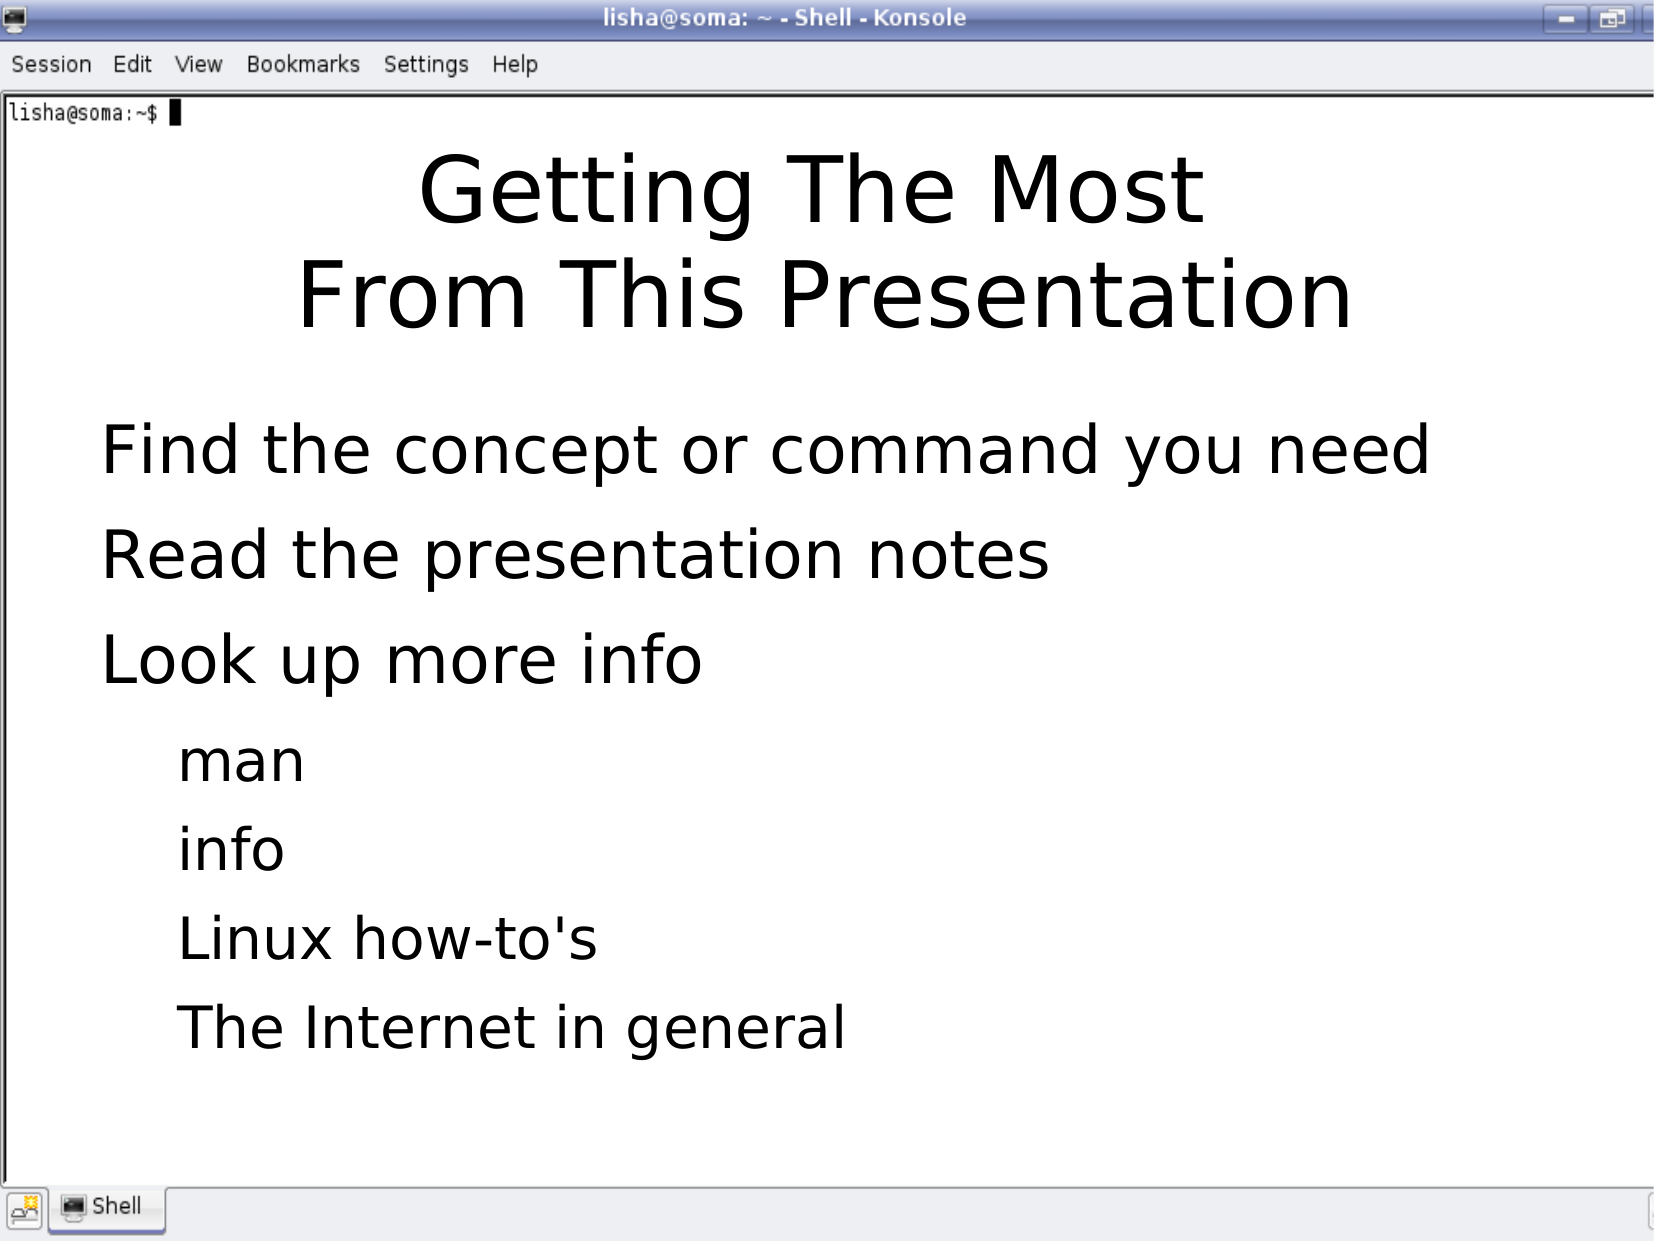

# Getting The Most From This Presentation
Find the concept or command you need
Read the presentation notes
Look up more info
man
info
Linux how-to's
The Internet in general